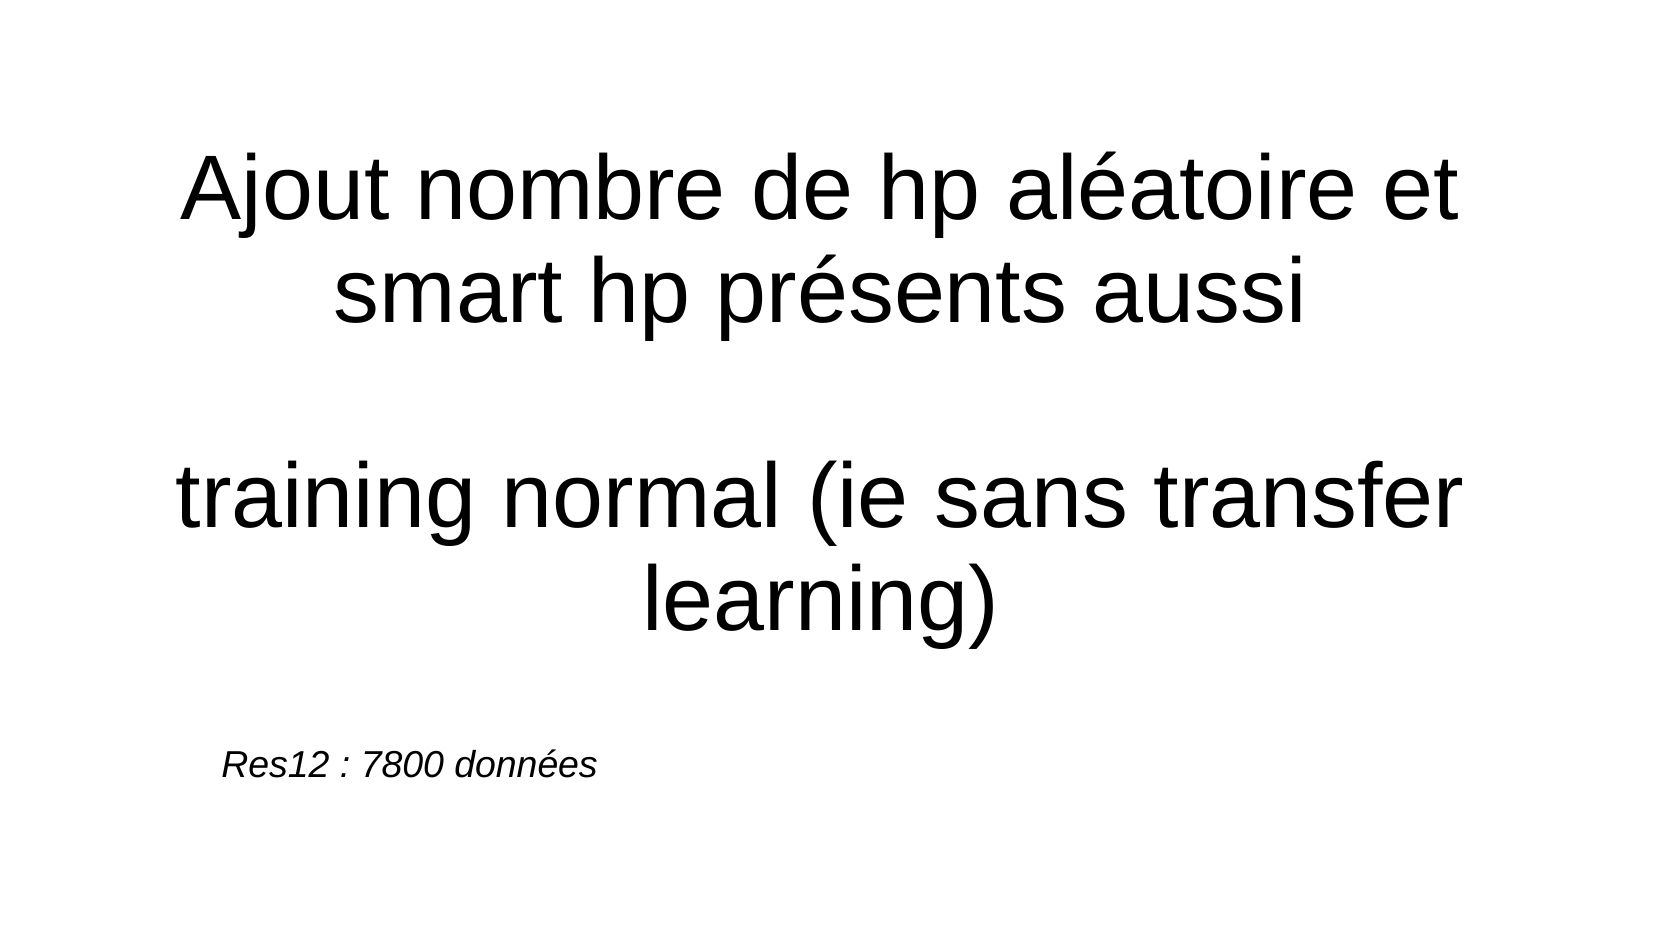

# Ajout nombre de hp aléatoire et smart hp présents aussi training normal (ie sans transfer learning)
Res12 : 7800 données